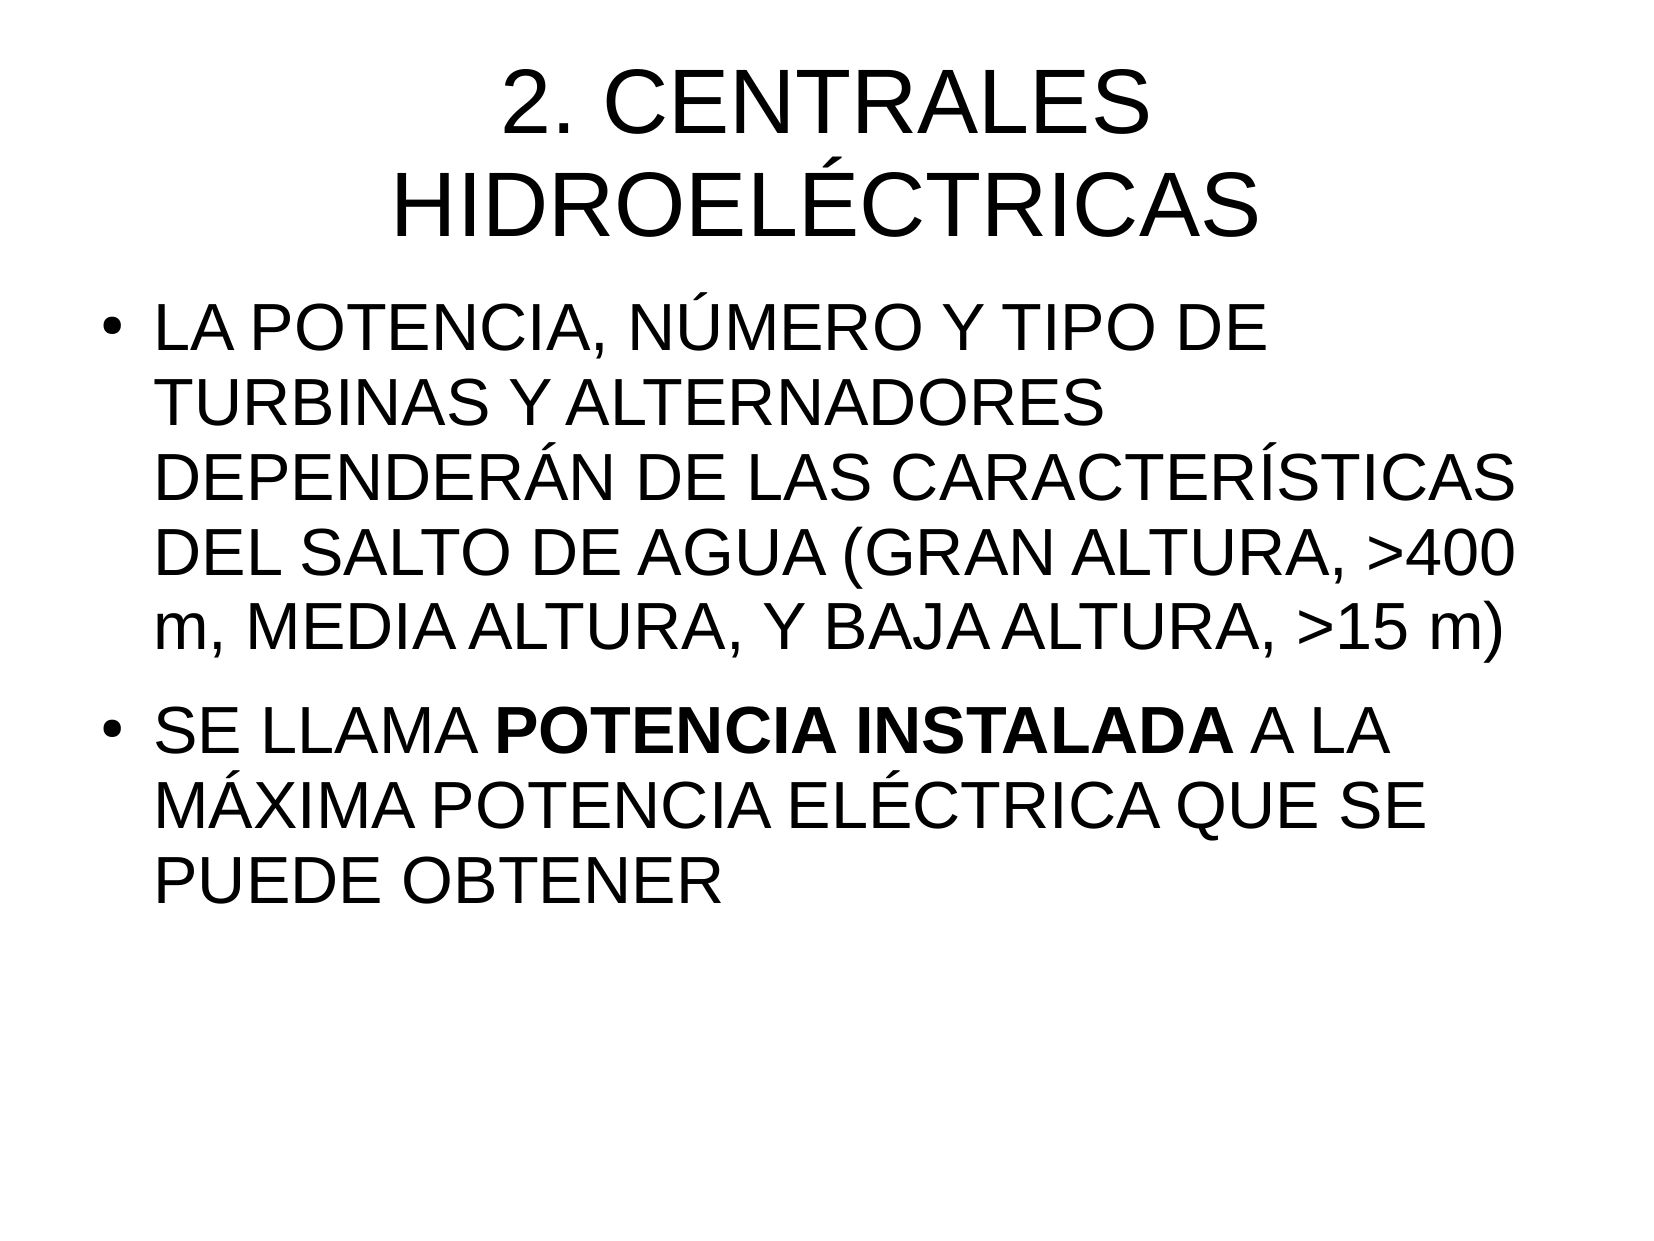

# 2. CENTRALES HIDROELÉCTRICAS
LA POTENCIA, NÚMERO Y TIPO DE TURBINAS Y ALTERNADORES DEPENDERÁN DE LAS CARACTERÍSTICAS DEL SALTO DE AGUA (GRAN ALTURA, >400 m, MEDIA ALTURA, Y BAJA ALTURA, >15 m)
SE LLAMA POTENCIA INSTALADA A LA MÁXIMA POTENCIA ELÉCTRICA QUE SE PUEDE OBTENER